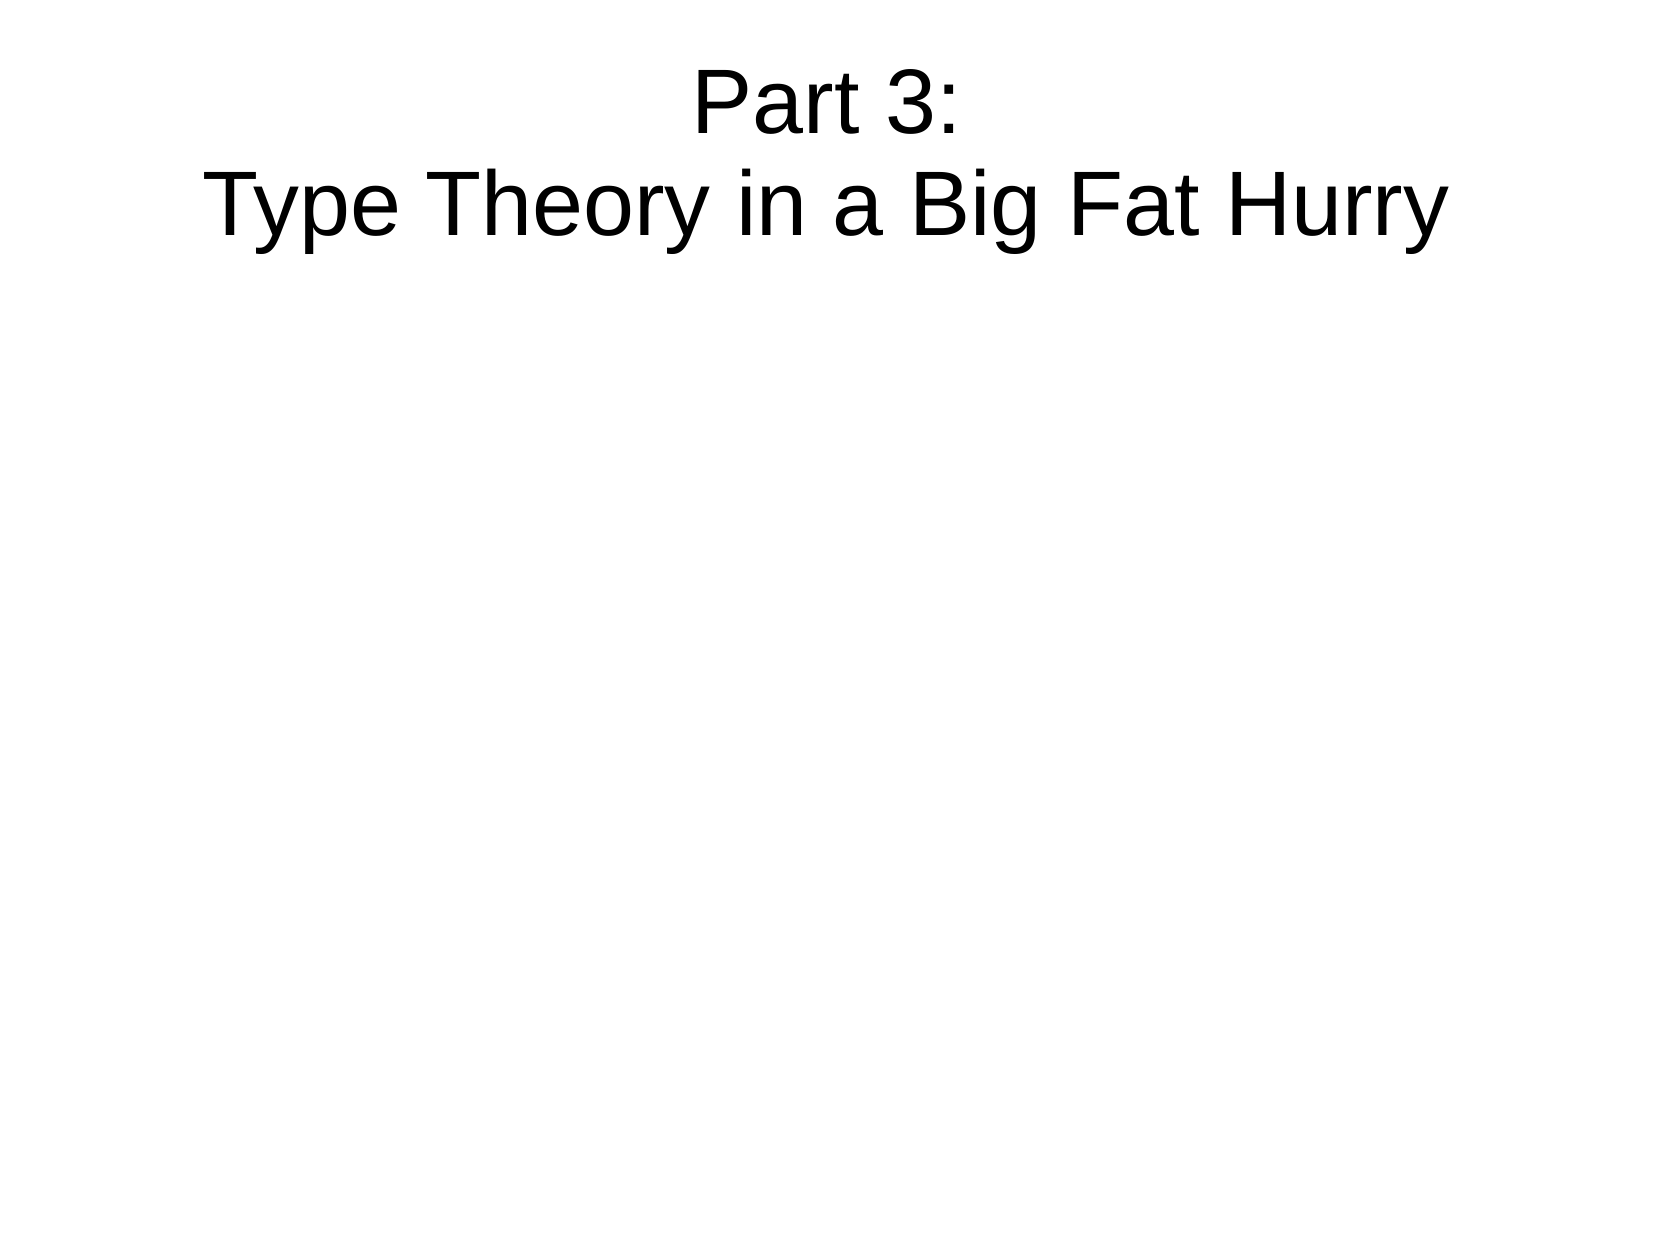

# Part 3: Type Theory in a Big Fat Hurry